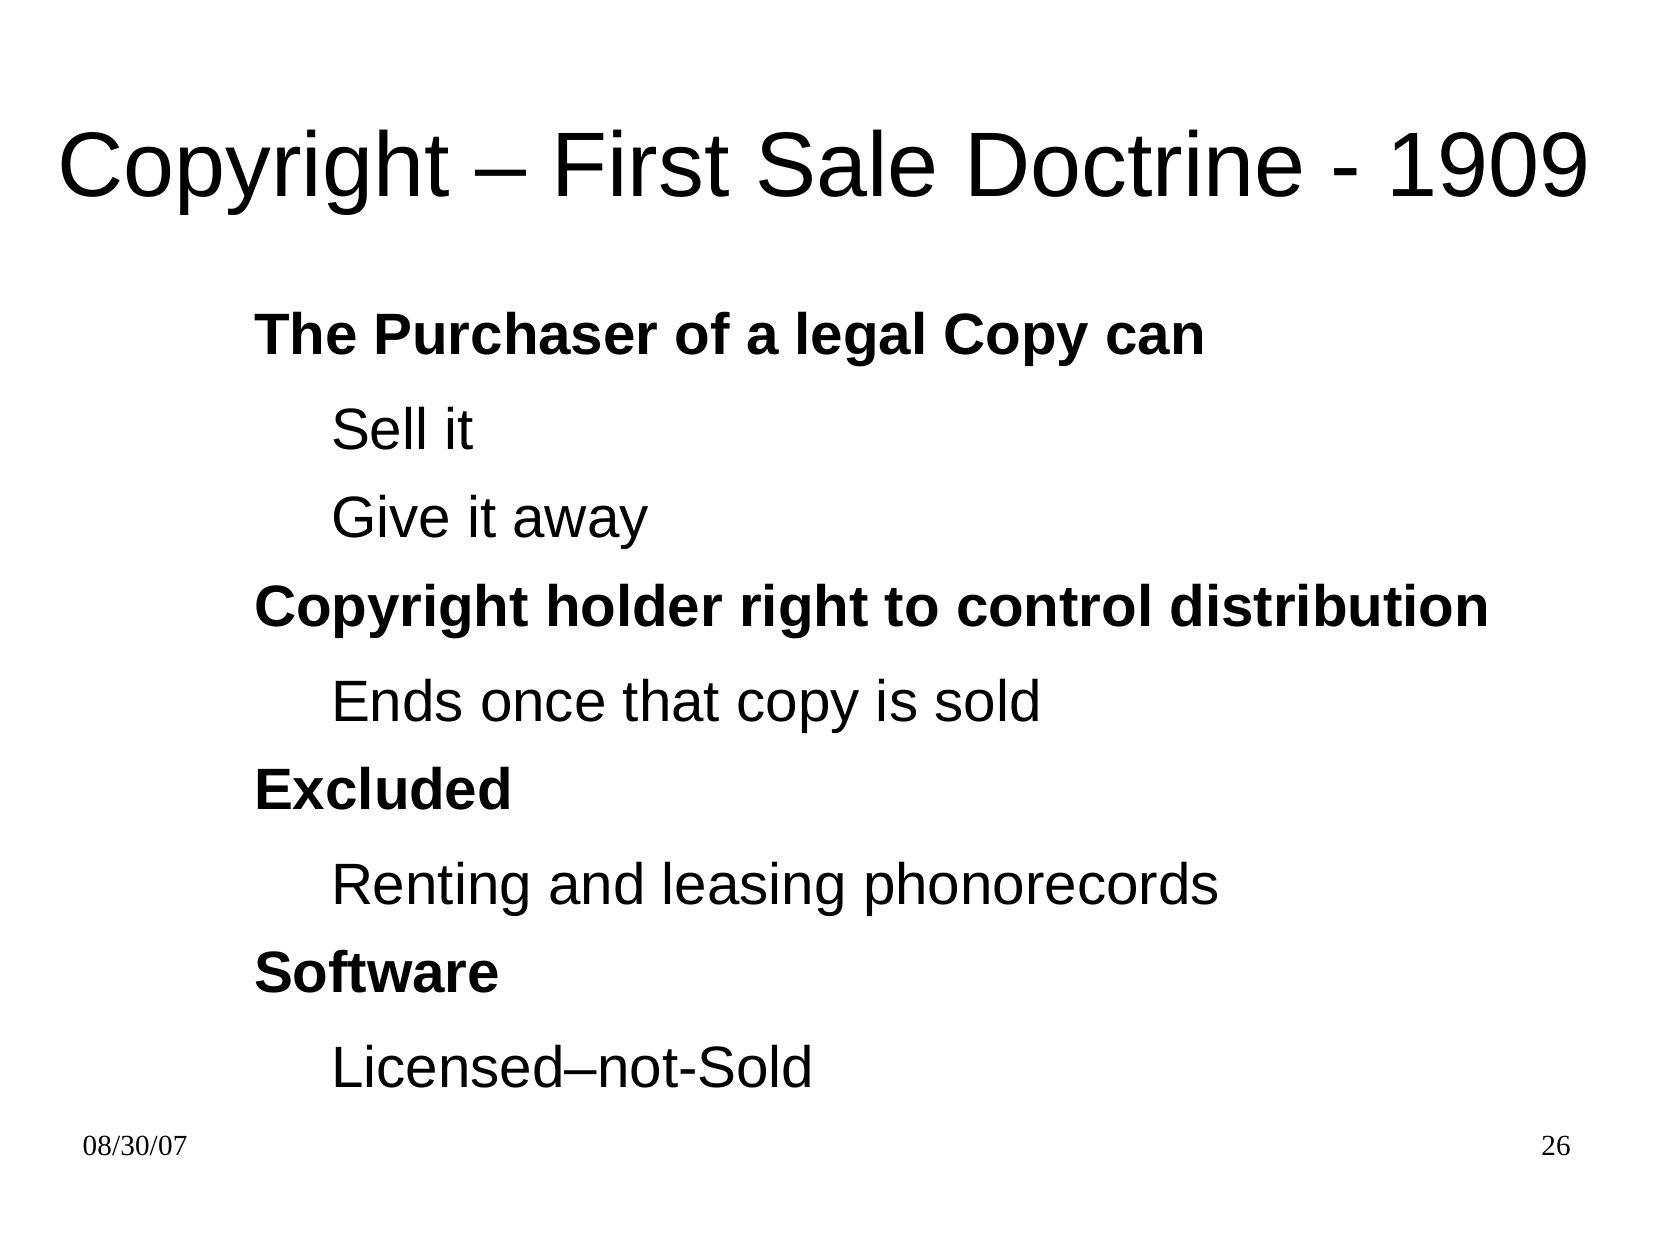

# Copyright – First Sale Doctrine - 1909
The Purchaser of a legal Copy can
Sell it
Give it away
Copyright holder right to control distribution
Ends once that copy is sold
Excluded
Renting and leasing phonorecords
Software
Licensed–not-Sold
08/30/07
26